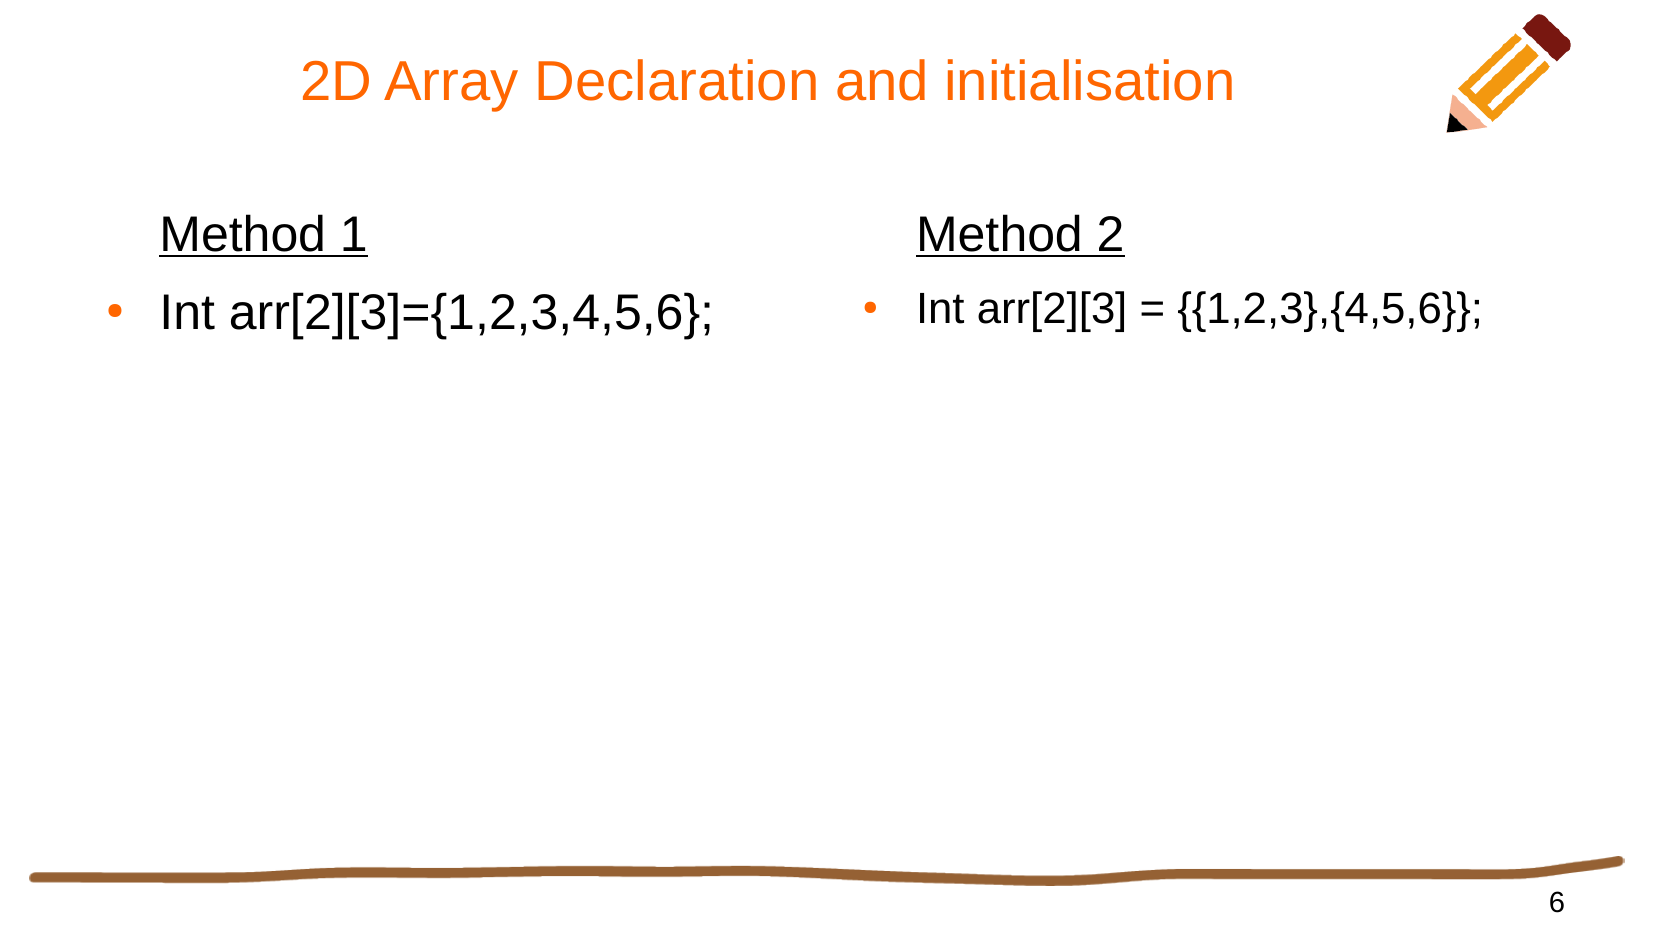

# 2D Array Declaration and initialisation
Method 1
Int arr[2][3]={1,2,3,4,5,6};
Method 2
Int arr[2][3] = {{1,2,3},{4,5,6}};
6